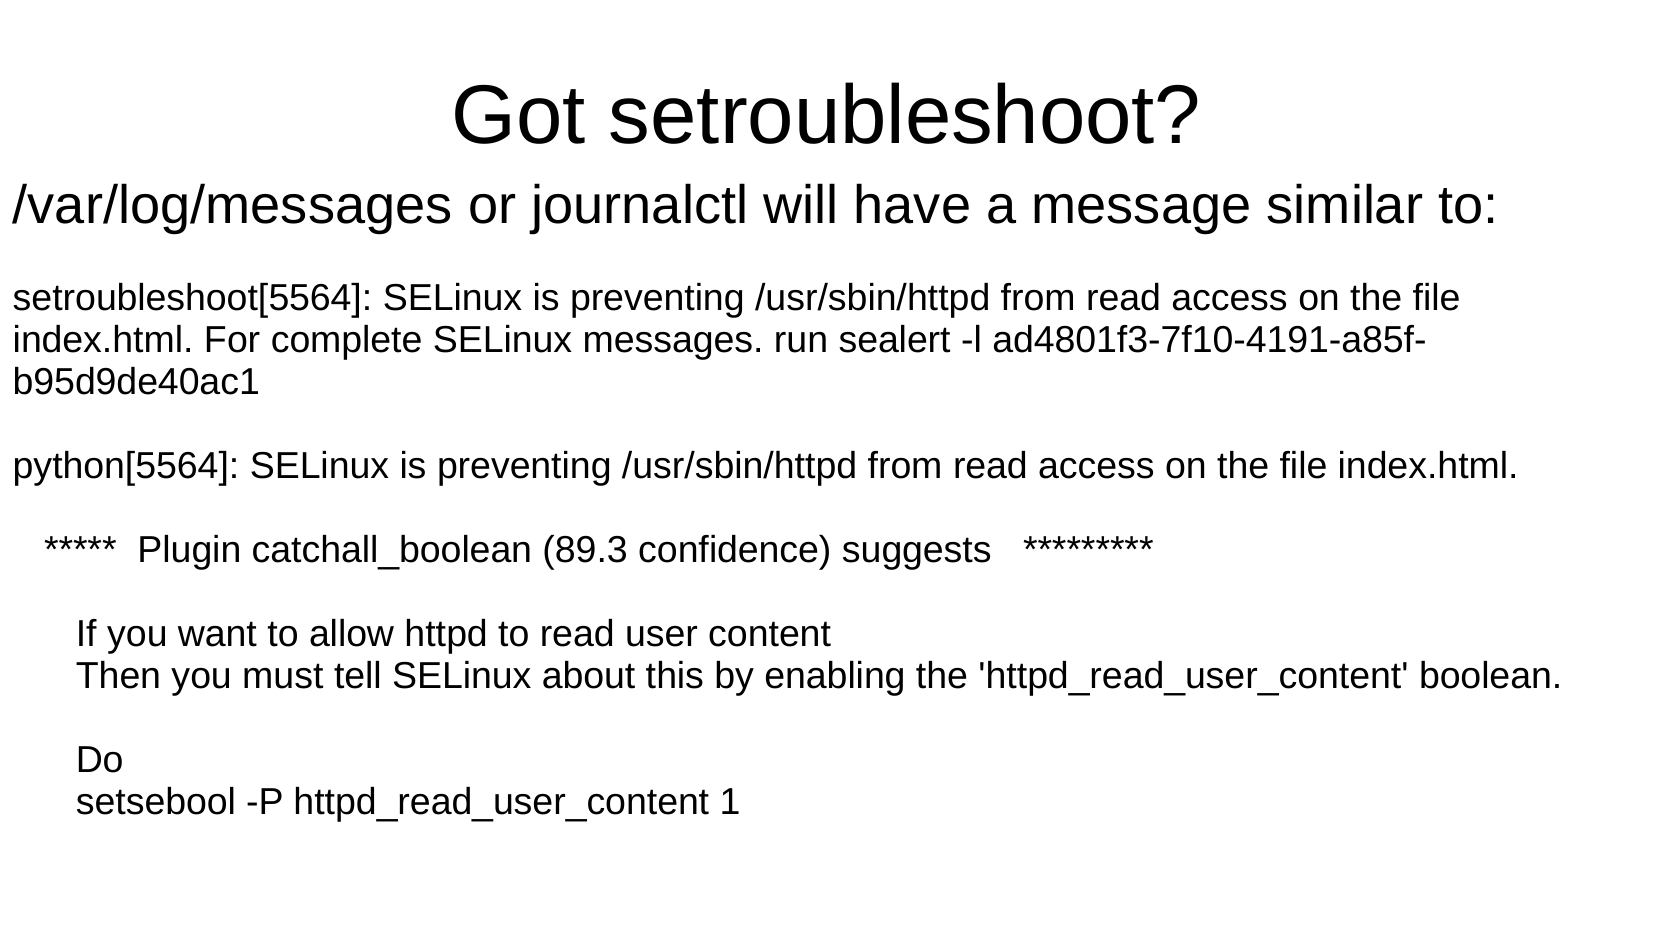

# Got setroubleshoot?
/var/log/messages or journalctl will have a message similar to:
setroubleshoot[5564]: SELinux is preventing /usr/sbin/httpd from read access on the file index.html. For complete SELinux messages. run sealert -l ad4801f3-7f10-4191-a85f-b95d9de40ac1
python[5564]: SELinux is preventing /usr/sbin/httpd from read access on the file index.html.
 ***** Plugin catchall_boolean (89.3 confidence) suggests *********
 If you want to allow httpd to read user content
 Then you must tell SELinux about this by enabling the 'httpd_read_user_content' boolean.
 Do
 setsebool -P httpd_read_user_content 1